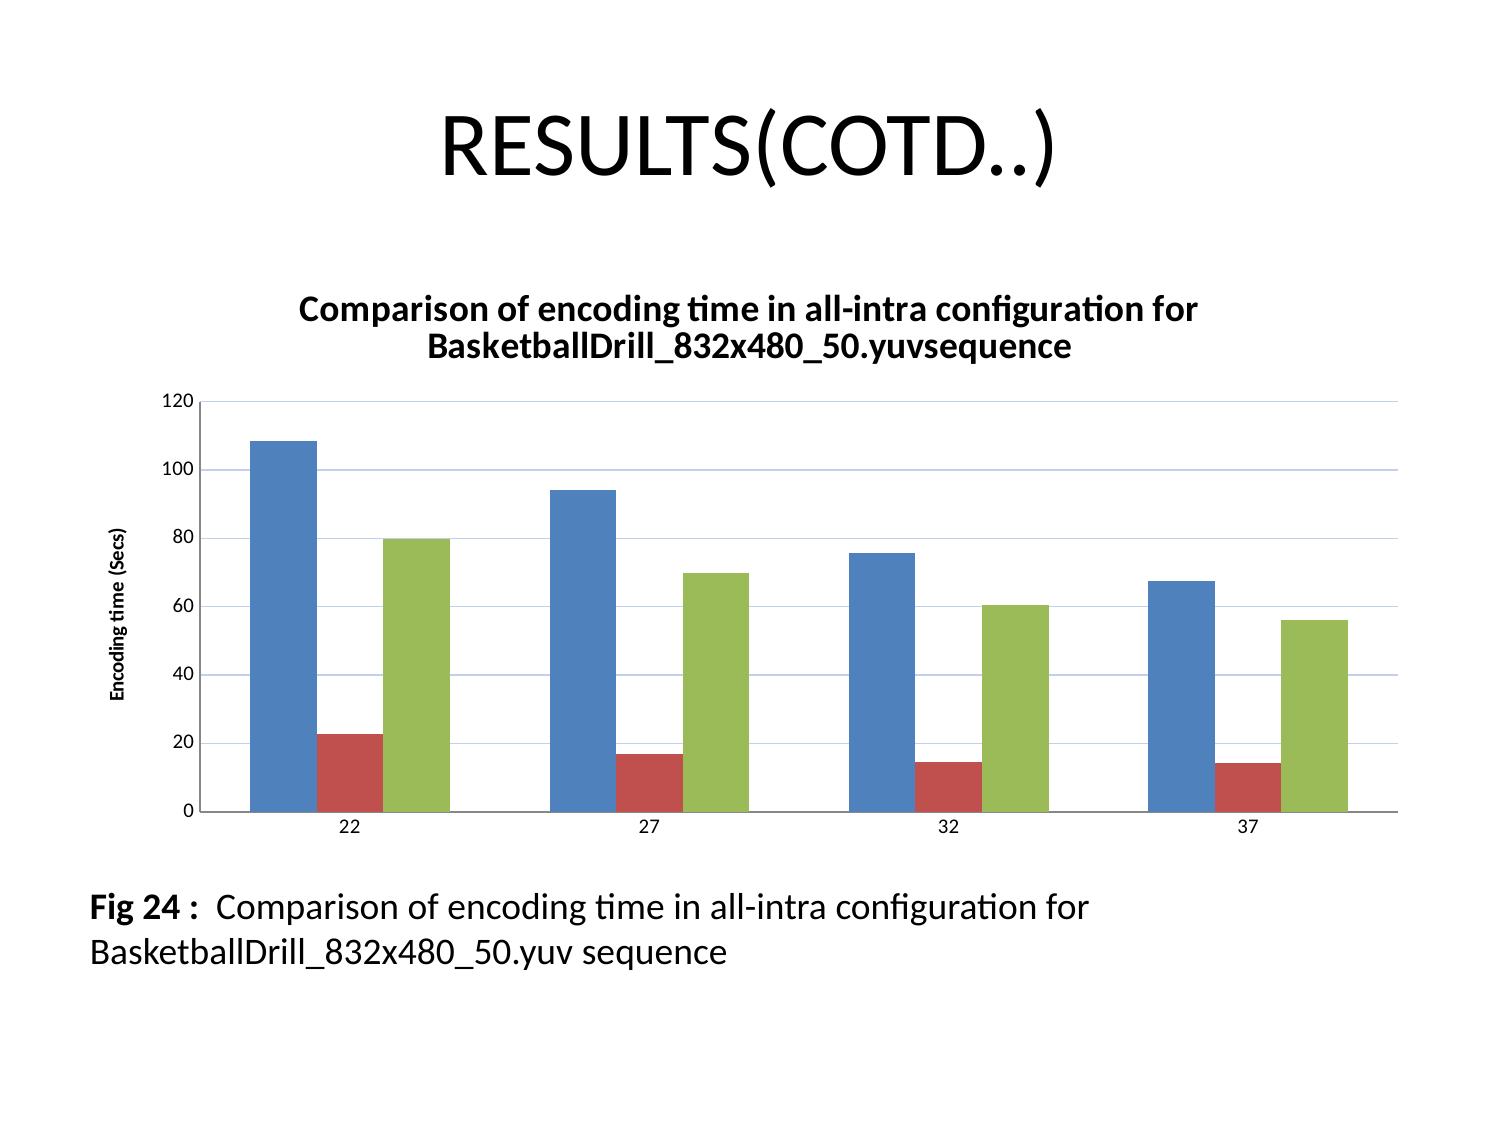

# Results(cotd..)
### Chart: Comparison of encoding time in all-intra configuration for BasketballDrill_832x480_50.yuvsequence
| Category | HEVC | H.264 | VP9 |
|---|---|---|---|
| 22 | 108.617 | 22.822 | 79.937 |
| 27 | 94.157 | 17.026 | 69.721 |
| 32 | 75.877 | 14.691 | 60.568 |
| 37 | 67.456 | 14.375 | 56.062 |Fig 24 : Comparison of encoding time in all-intra configuration for BasketballDrill_832x480_50.yuv sequence